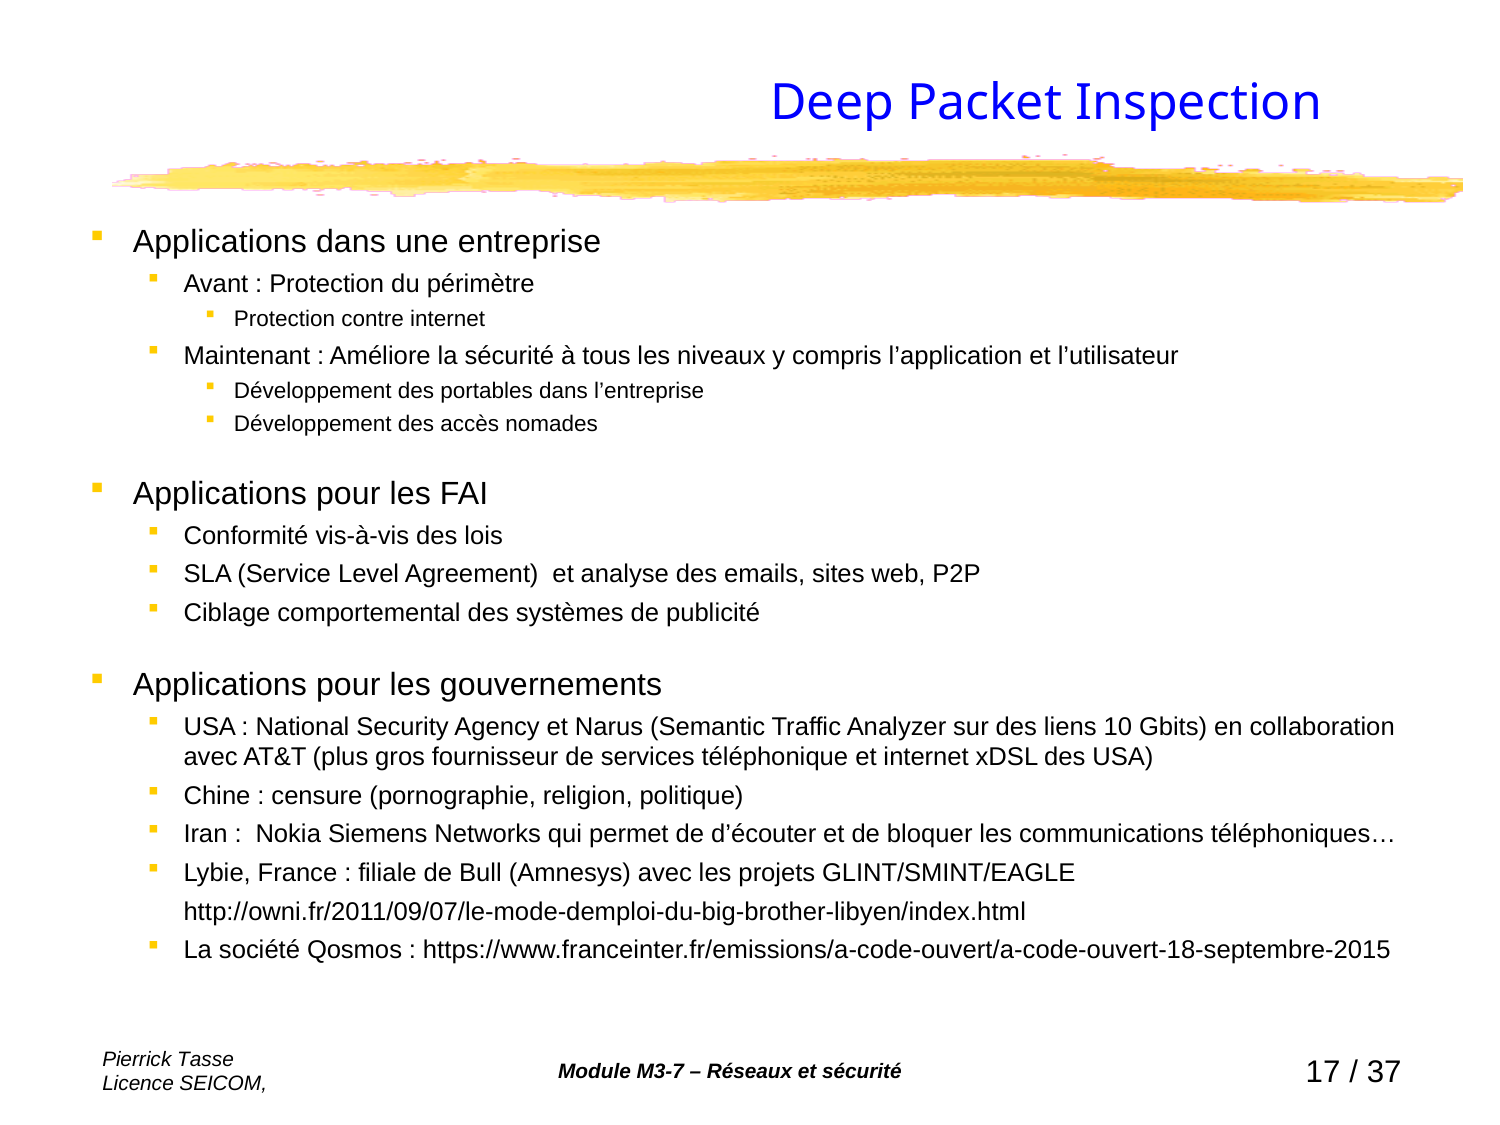

# Deep Packet Inspection
Applications dans une entreprise
Avant : Protection du périmètre
Protection contre internet
Maintenant : Améliore la sécurité à tous les niveaux y compris l’application et l’utilisateur
Développement des portables dans l’entreprise
Développement des accès nomades
Applications pour les FAI
Conformité vis-à-vis des lois
SLA (Service Level Agreement) et analyse des emails, sites web, P2P
Ciblage comportemental des systèmes de publicité
Applications pour les gouvernements
USA : National Security Agency et Narus (Semantic Traffic Analyzer sur des liens 10 Gbits) en collaboration avec AT&T (plus gros fournisseur de services téléphonique et internet xDSL des USA)
Chine : censure (pornographie, religion, politique)
Iran : Nokia Siemens Networks qui permet de d’écouter et de bloquer les communications téléphoniques…
Lybie, France : filiale de Bull (Amnesys) avec les projets GLINT/SMINT/EAGLE
http://owni.fr/2011/09/07/le-mode-demploi-du-big-brother-libyen/index.html
La société Qosmos : https://www.franceinter.fr/emissions/a-code-ouvert/a-code-ouvert-18-septembre-2015
17